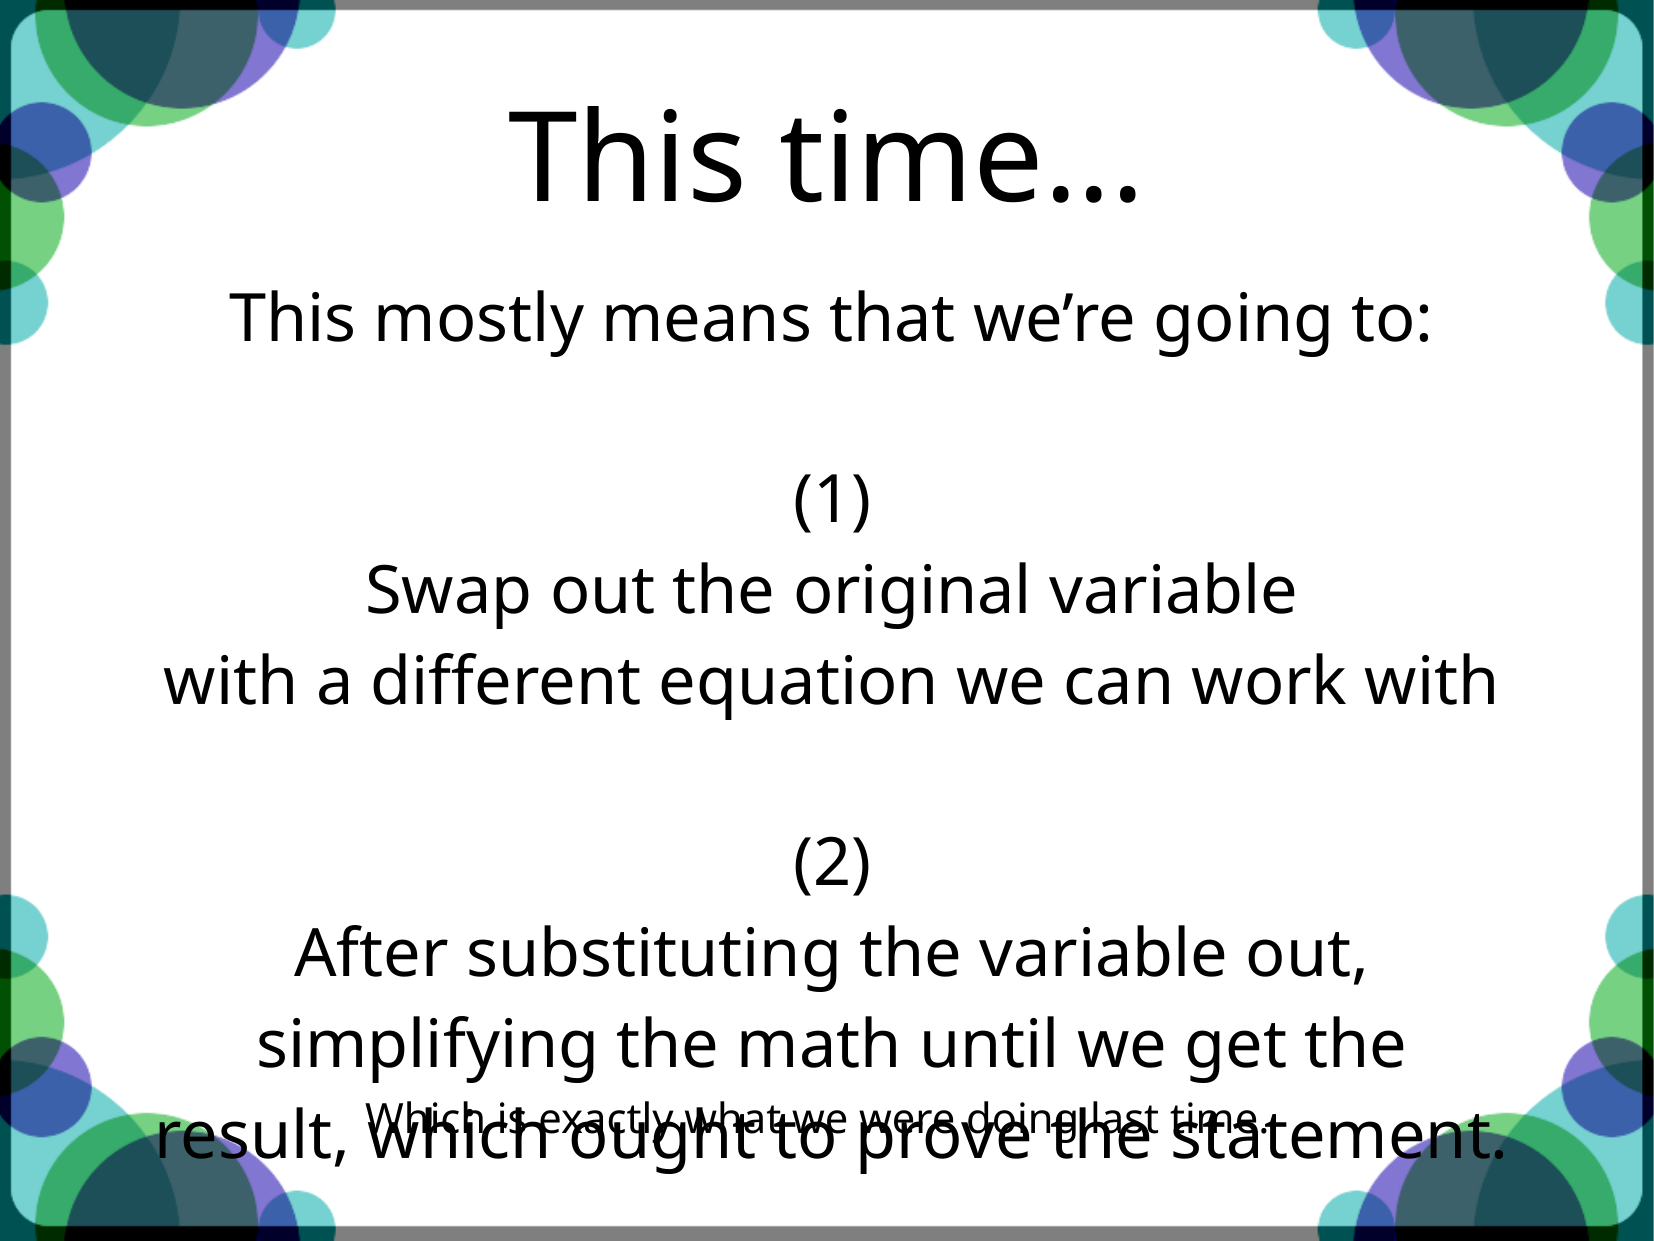

# This time...
This mostly means that we’re going to:
(1)
Swap out the original variable
with a different equation we can work with
(2)
After substituting the variable out,
simplifying the math until we get the
result, which ought to prove the statement.
Which is exactly what we were doing last time.